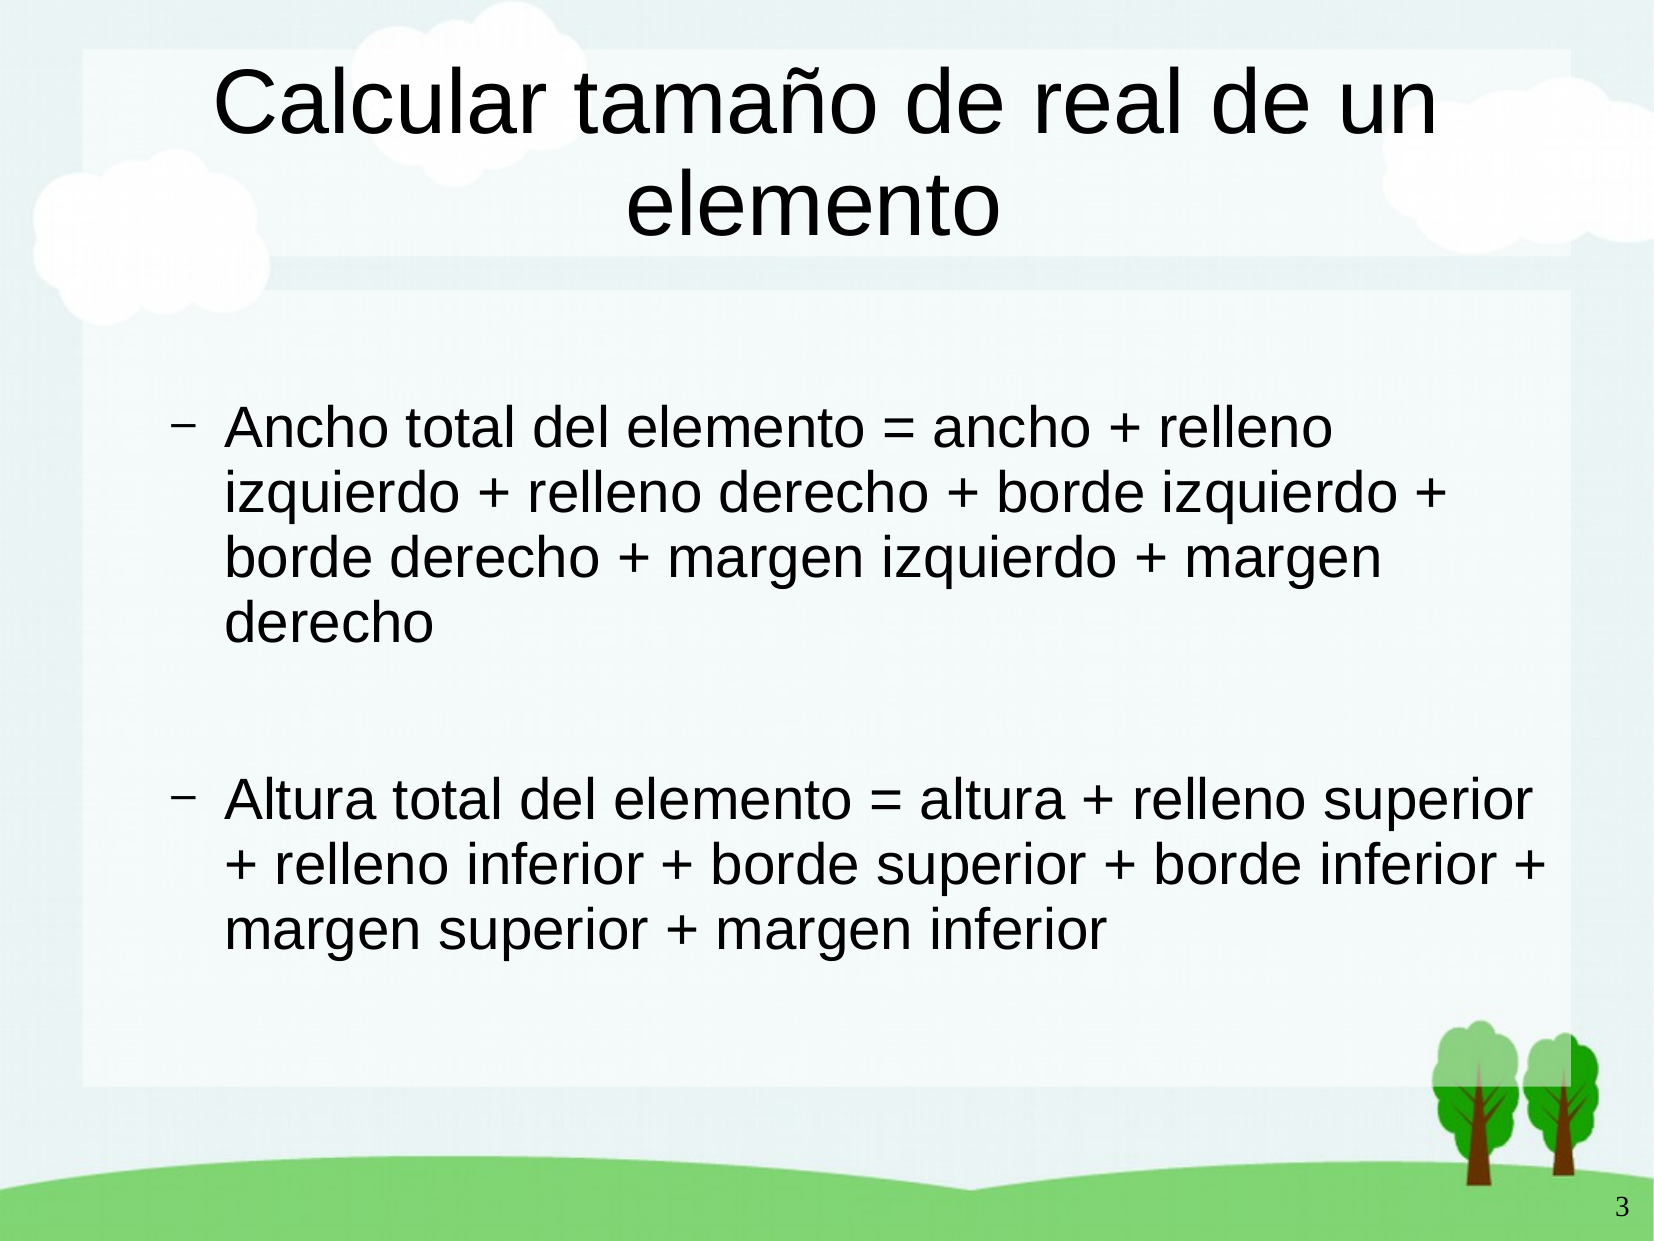

# Calcular tamaño de real de un elemento
Ancho total del elemento = ancho + relleno izquierdo + relleno derecho + borde izquierdo + borde derecho + margen izquierdo + margen derecho
Altura total del elemento = altura + relleno superior + relleno inferior + borde superior + borde inferior + margen superior + margen inferior
3